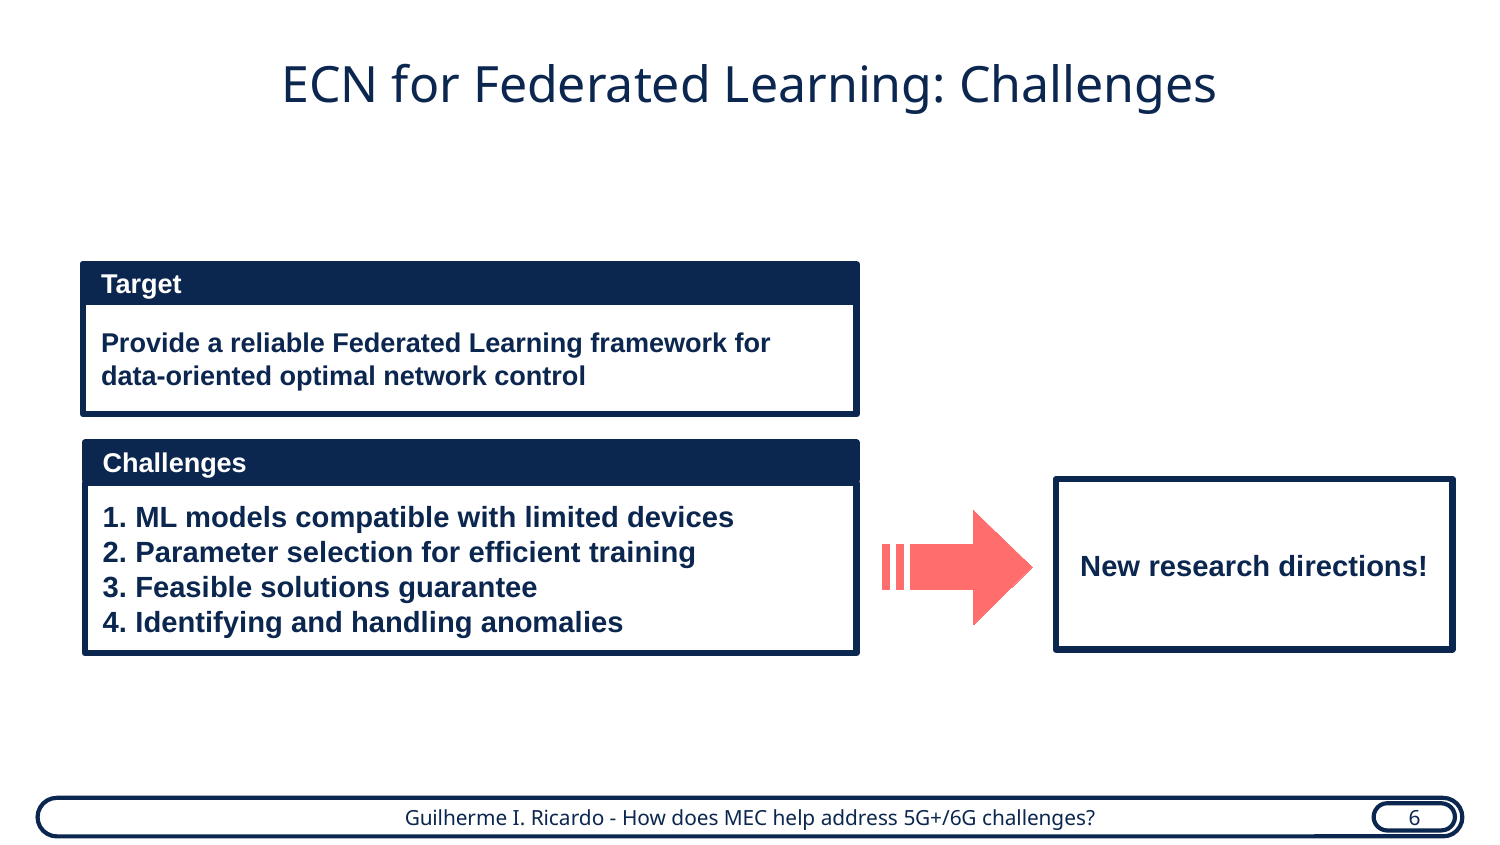

ECN for Federated Learning: Challenges
States
Target
Provide a reliable Federated Learning framework for data-oriented optimal network control
Challenges
1. ML models compatible with limited devices
2. Parameter selection for efficient training
3. Feasible solutions guarantee
4. Identifying and handling anomalies
New research directions!
States
Target
Maximum user admission considering network resources and system’s limitations.
Guilherme I. Ricardo - How does MEC help address 5G+/6G challenges?
6